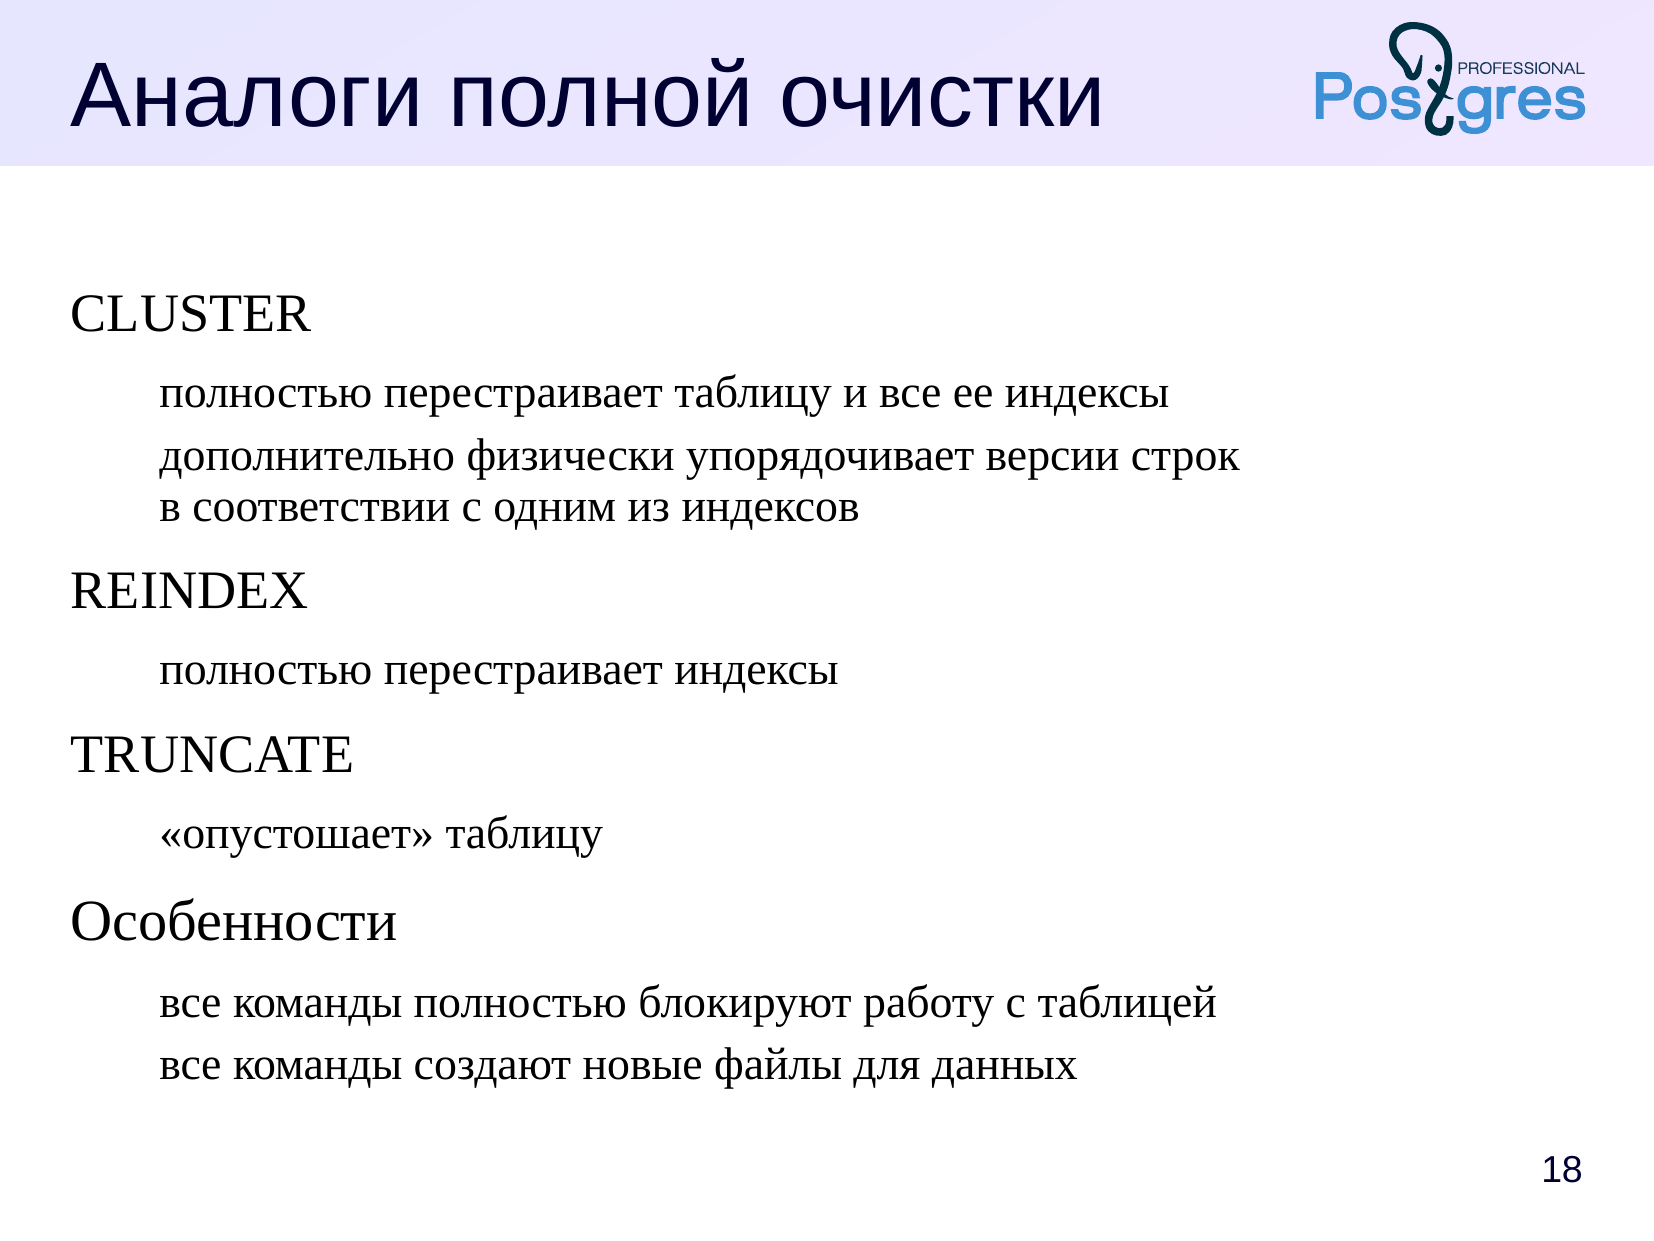

# Аналоги полной очистки
CLUSTER
полностью перестраивает таблицу и все ее индексы
дополнительно физически упорядочивает версии строк
в соответствии с одним из индексов
REINDEX
полностью перестраивает индексы
TRUNCATE
«опустошает» таблицу
Особенности
все команды полностью блокируют работу с таблицей
все команды создают новые файлы для данных